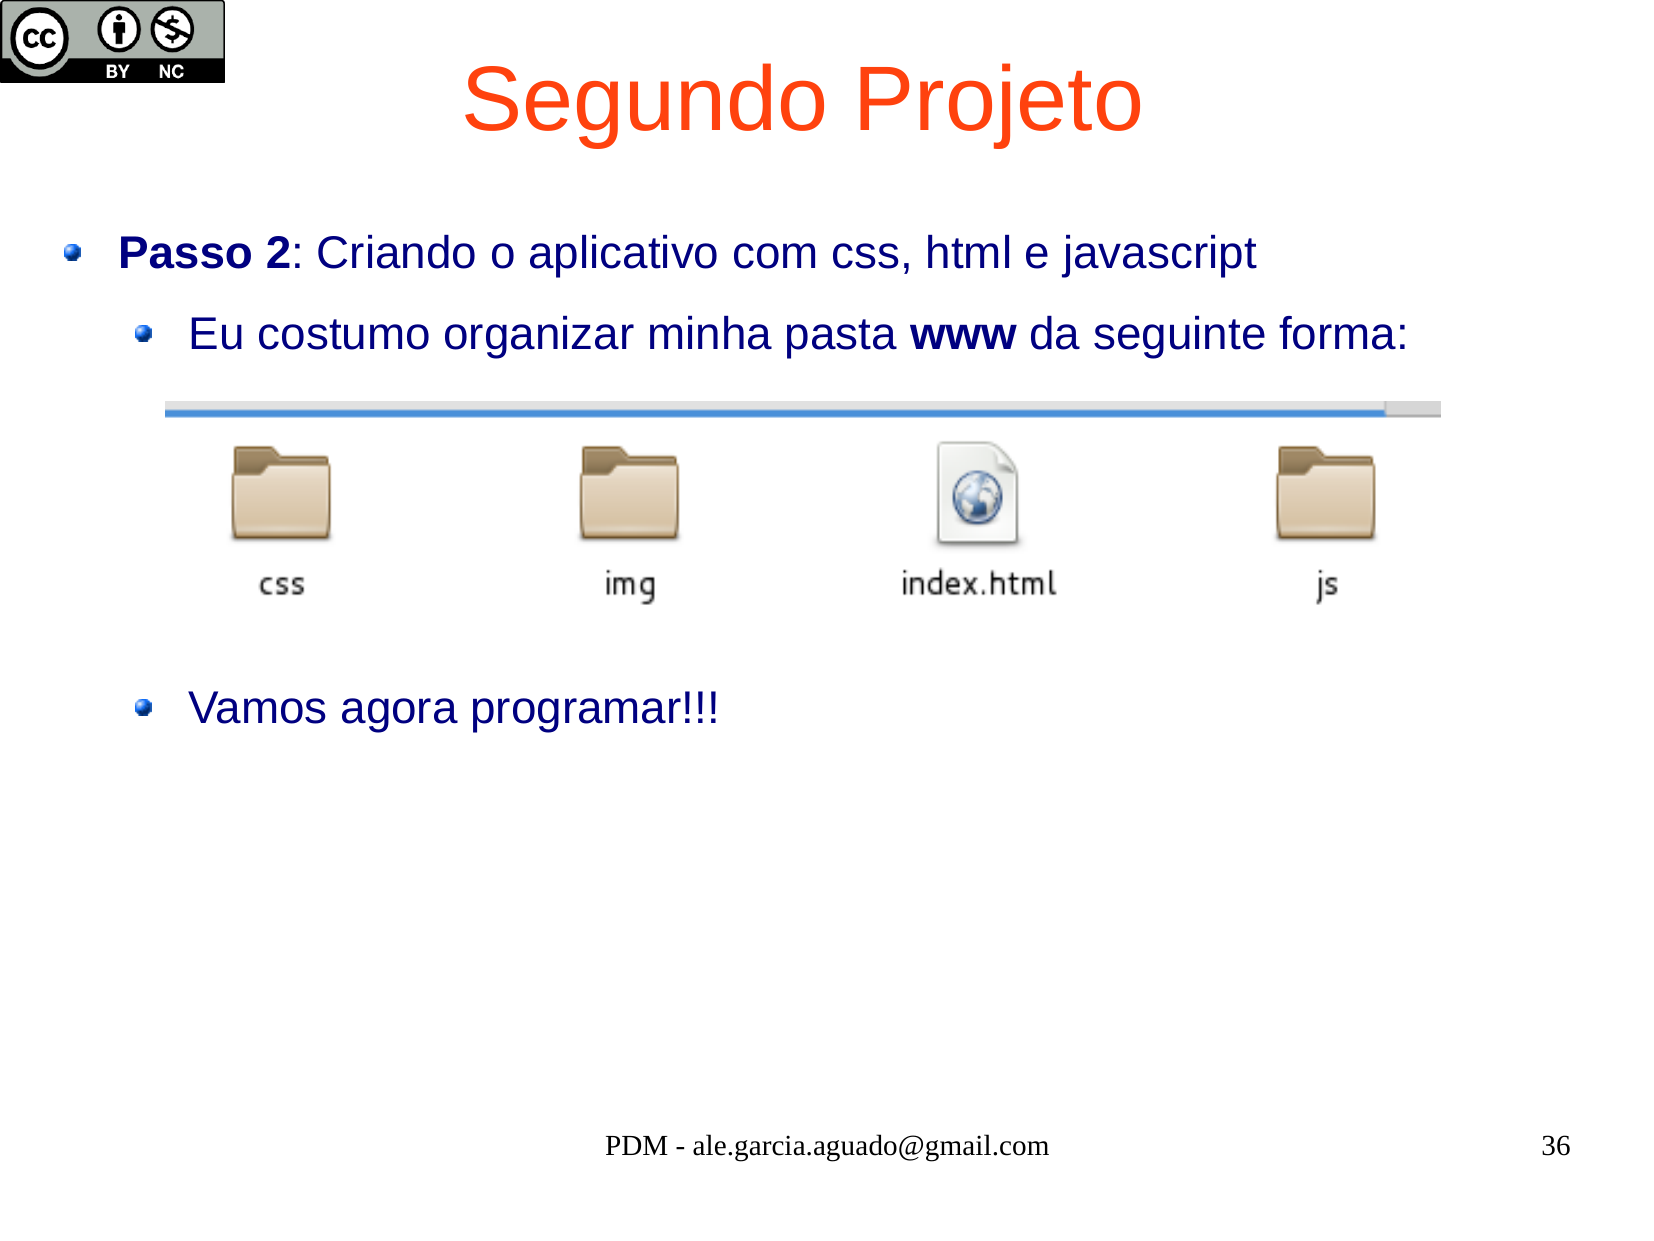

# Segundo Projeto
Passo 2: Criando o aplicativo com css, html e javascript
Eu costumo organizar minha pasta www da seguinte forma:
Vamos agora programar!!!
PDM - ale.garcia.aguado@gmail.com
36